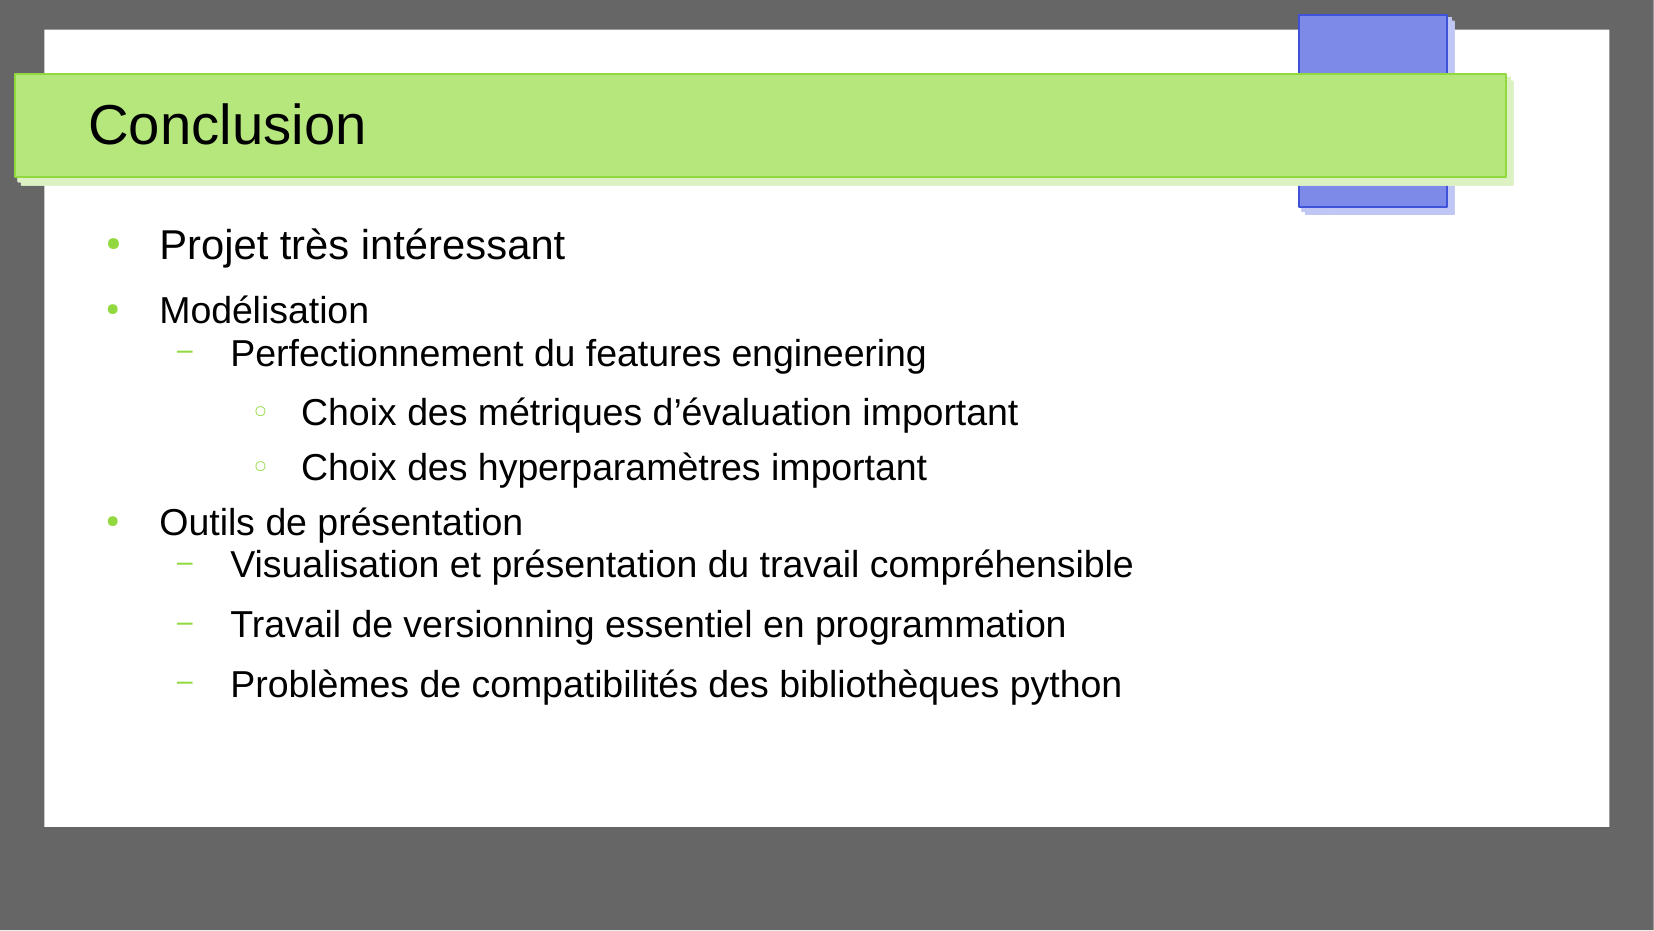

# Conclusion
Projet très intéressant
Modélisation
Perfectionnement du features engineering
Choix des métriques d’évaluation important
Choix des hyperparamètres important
Outils de présentation
Visualisation et présentation du travail compréhensible
Travail de versionning essentiel en programmation
Problèmes de compatibilités des bibliothèques python